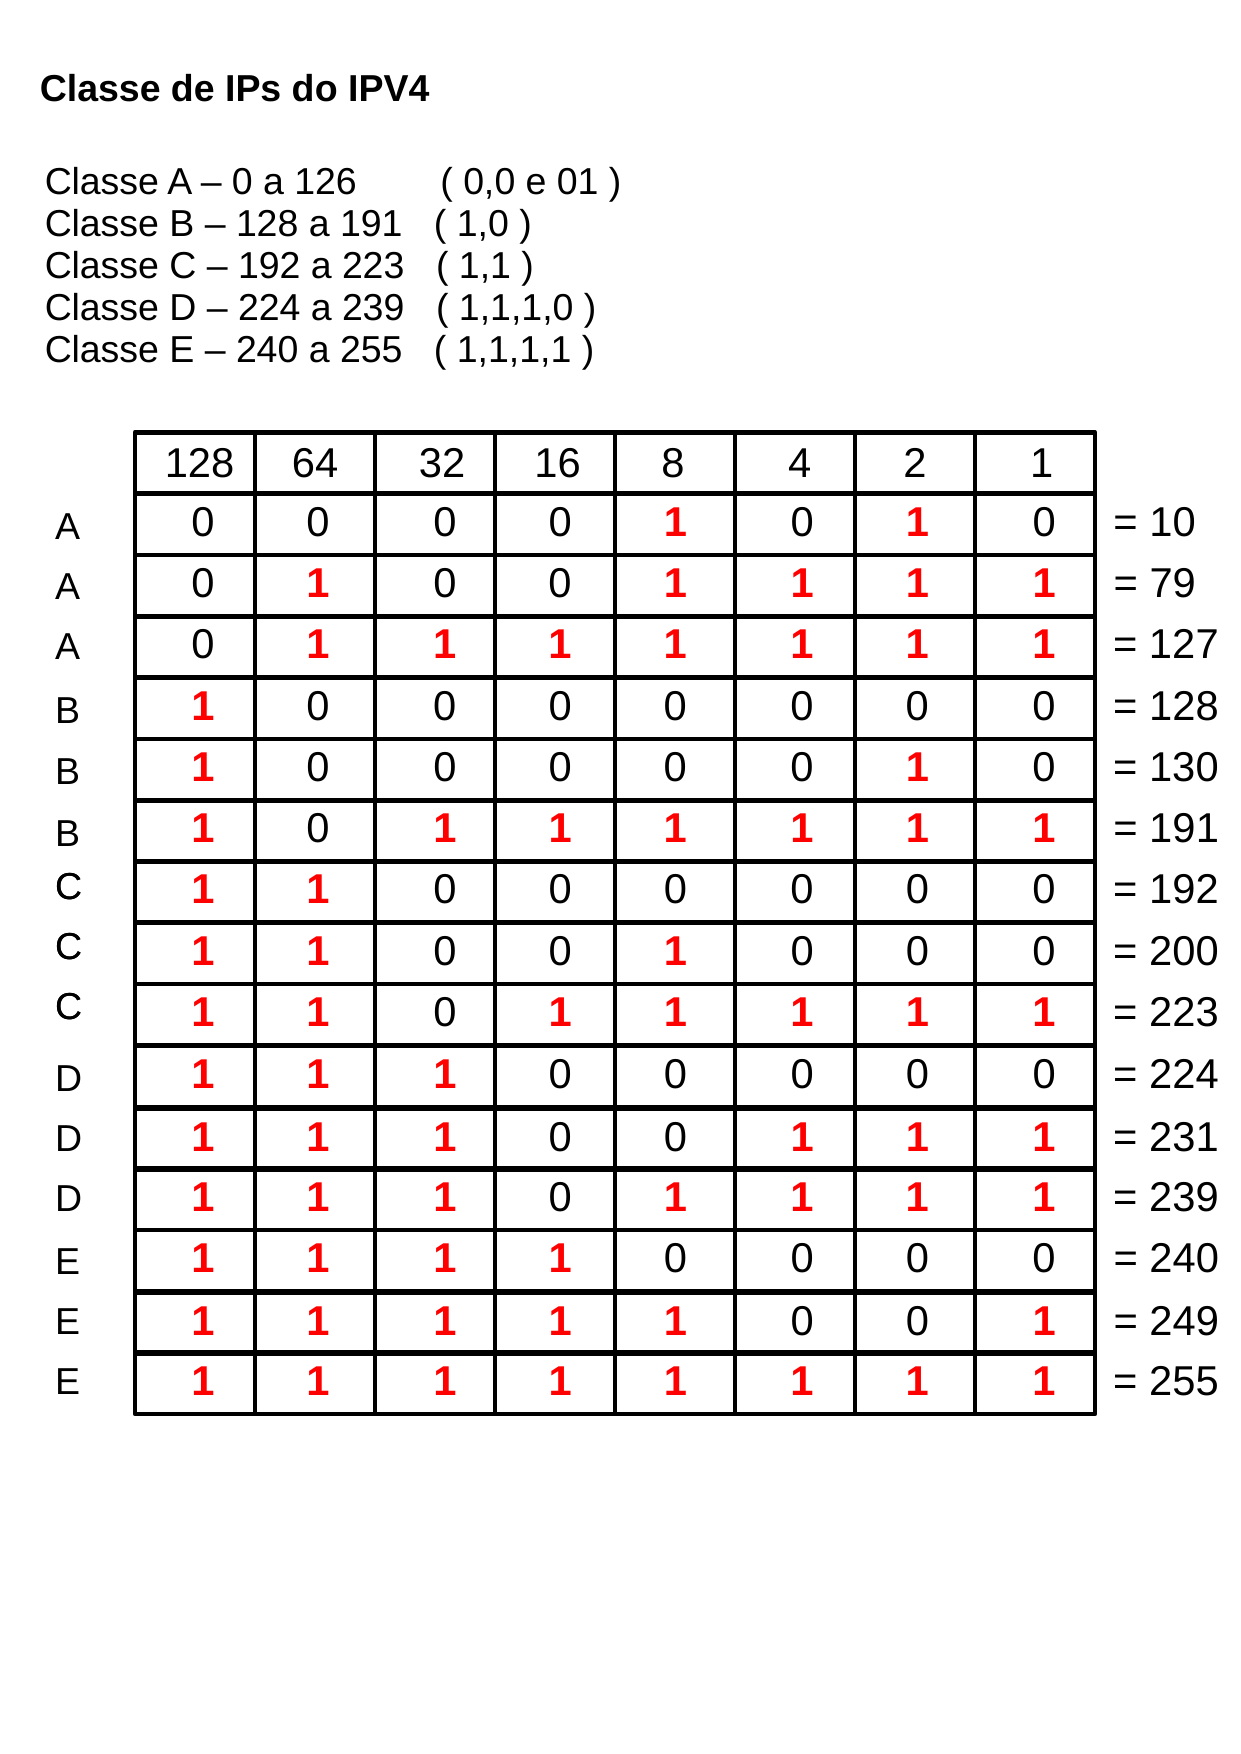

Classe de IPs do IPV4
Classe A – 0 a 126 ( 0,0 e 01 )
Classe B – 128 a 191 ( 1,0 )
Classe C – 192 a 223 ( 1,1 )
Classe D – 224 a 239 ( 1,1,1,0 )
Classe E – 240 a 255 ( 1,1,1,1 )
128 64 32 16 8 4 2 1
 0 0 0 0 1 0 1 0 = 10
 A
 0 1 0 0 1 1 1 1 = 79
 A
 0 1 1 1 1 1 1 1 = 127
 A
 1 0 0 0 0 0 0 0 = 128
 B
 1 0 0 0 0 0 1 0 = 130
 B
 1 0 1 1 1 1 1 1 = 191
 B
 C
 C
 1 1 0 0 0 0 0 0 = 192
 C
 C
 1 1 0 0 1 0 0 0 = 200
 C
 C
 1 1 0 1 1 1 1 1 = 223
 1 1 1 0 0 0 0 0 = 224
 D
 1 1 1 0 0 1 1 1 = 231
 D
 1 1 1 0 1 1 1 1 = 239
 D
 1 1 1 1 0 0 0 0 = 240
 E
 1 1 1 1 1 0 0 1 = 249
 E
 1 1 1 1 1 1 1 1 = 255
 E